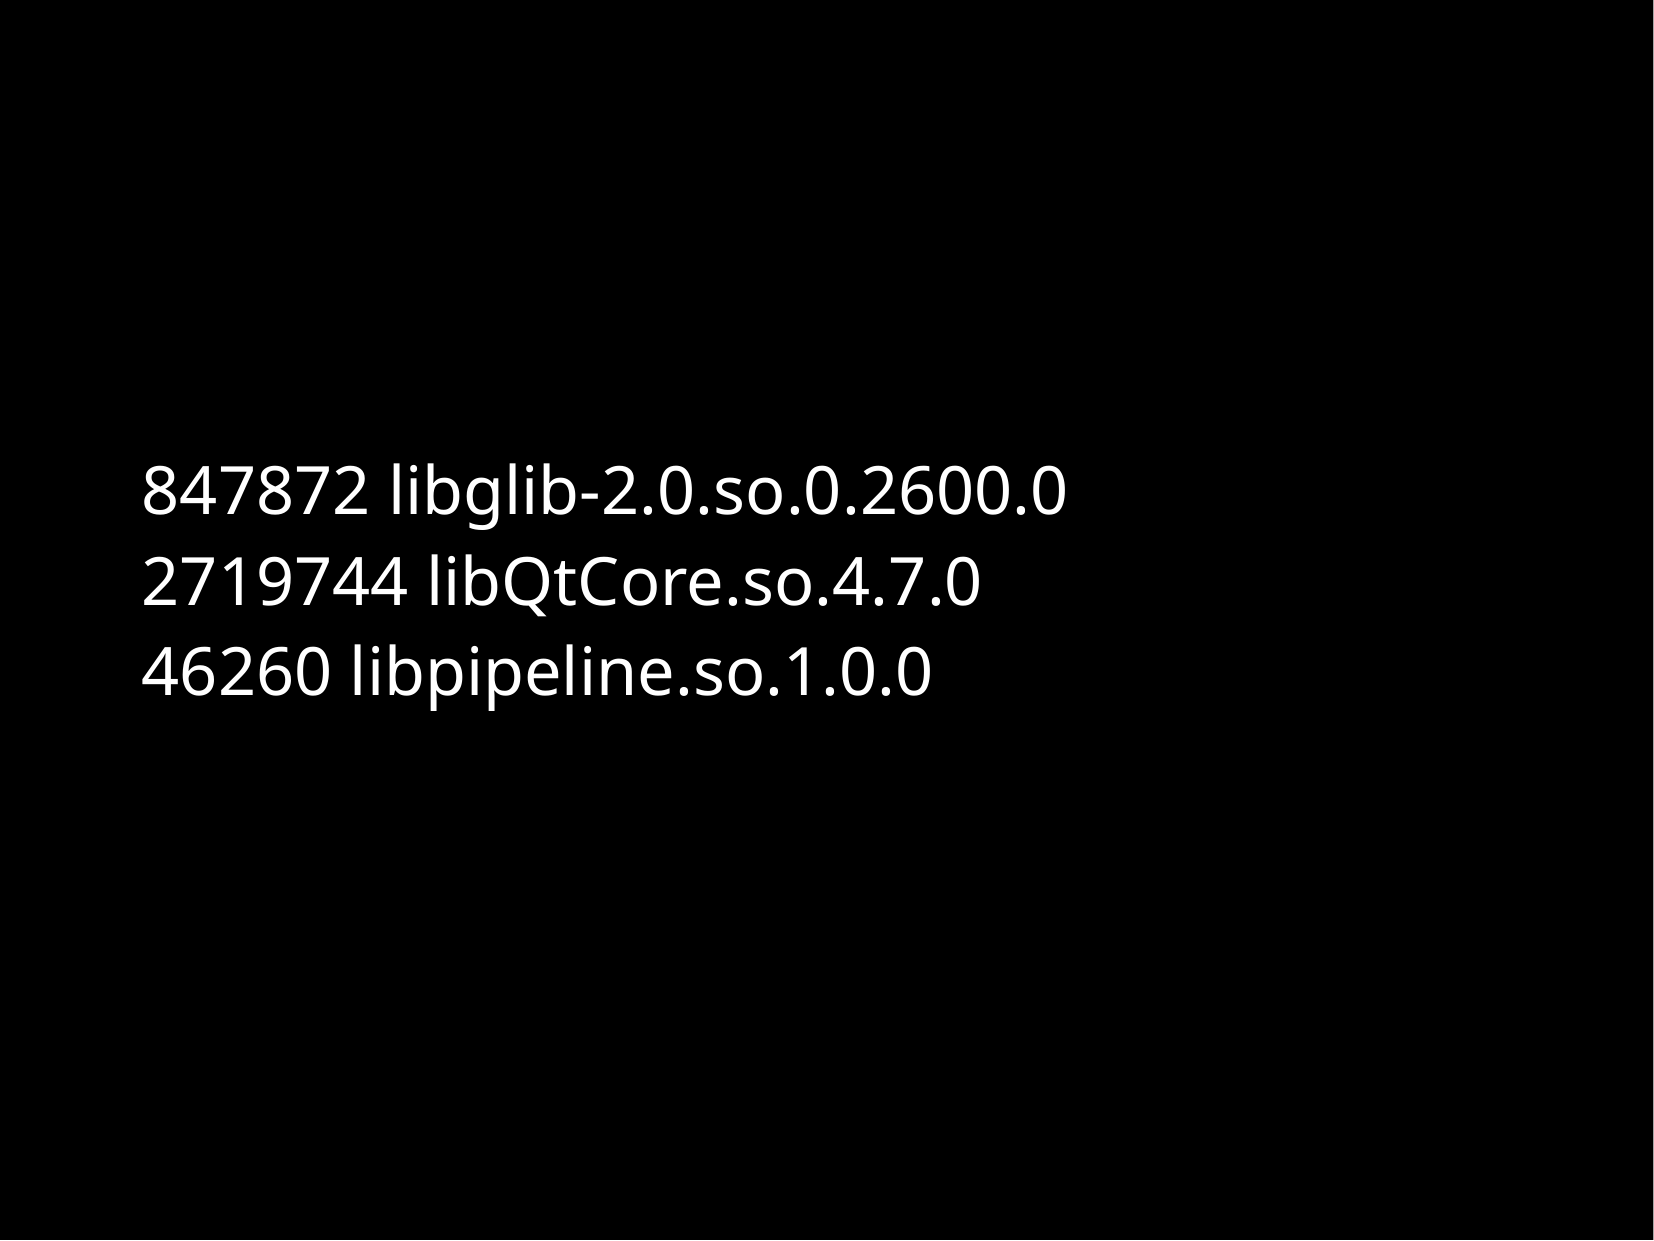

# 847872 libglib-2.0.so.0.2600.0
2719744 libQtCore.so.4.7.0
46260 libpipeline.so.1.0.0